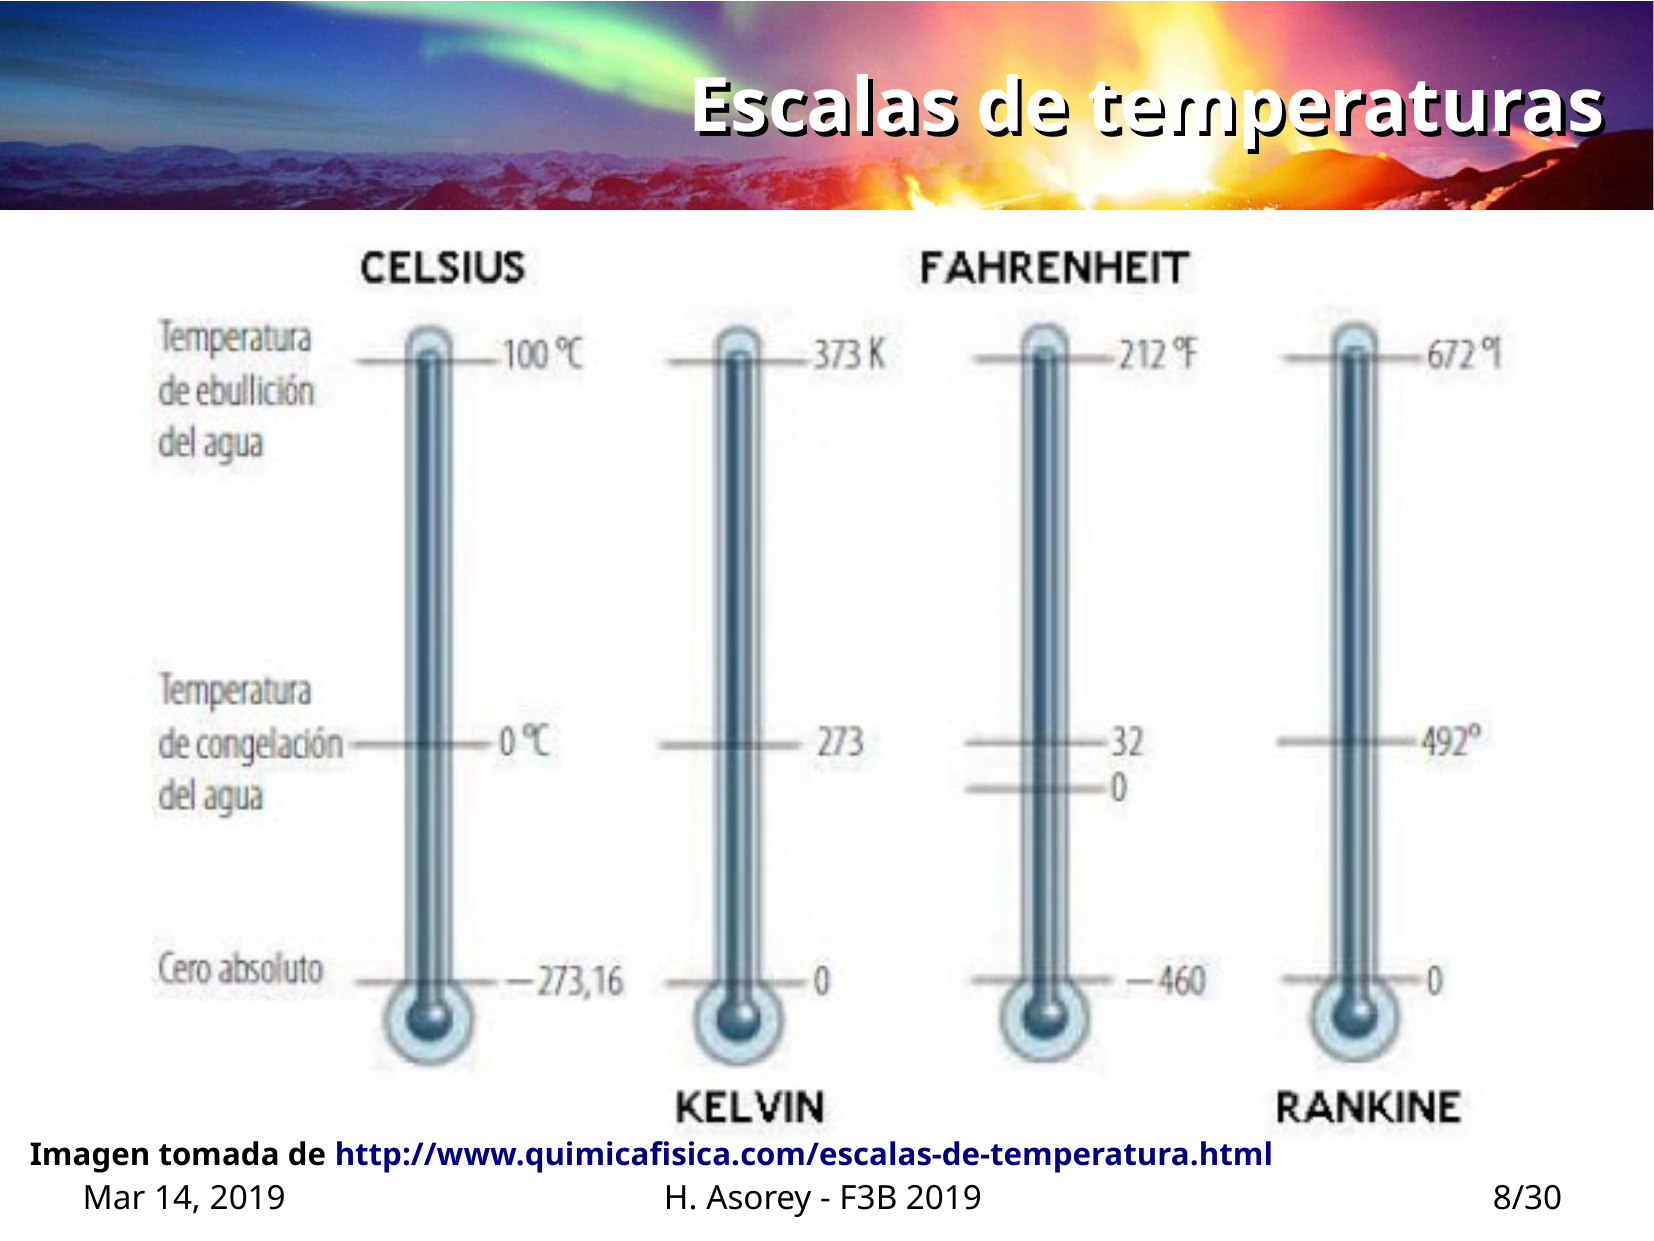

# Escalas de temperaturas
Imagen tomada de http://www.quimicafisica.com/escalas-de-temperatura.html
Mar 14, 2019
H. Asorey - F3B 2019
8